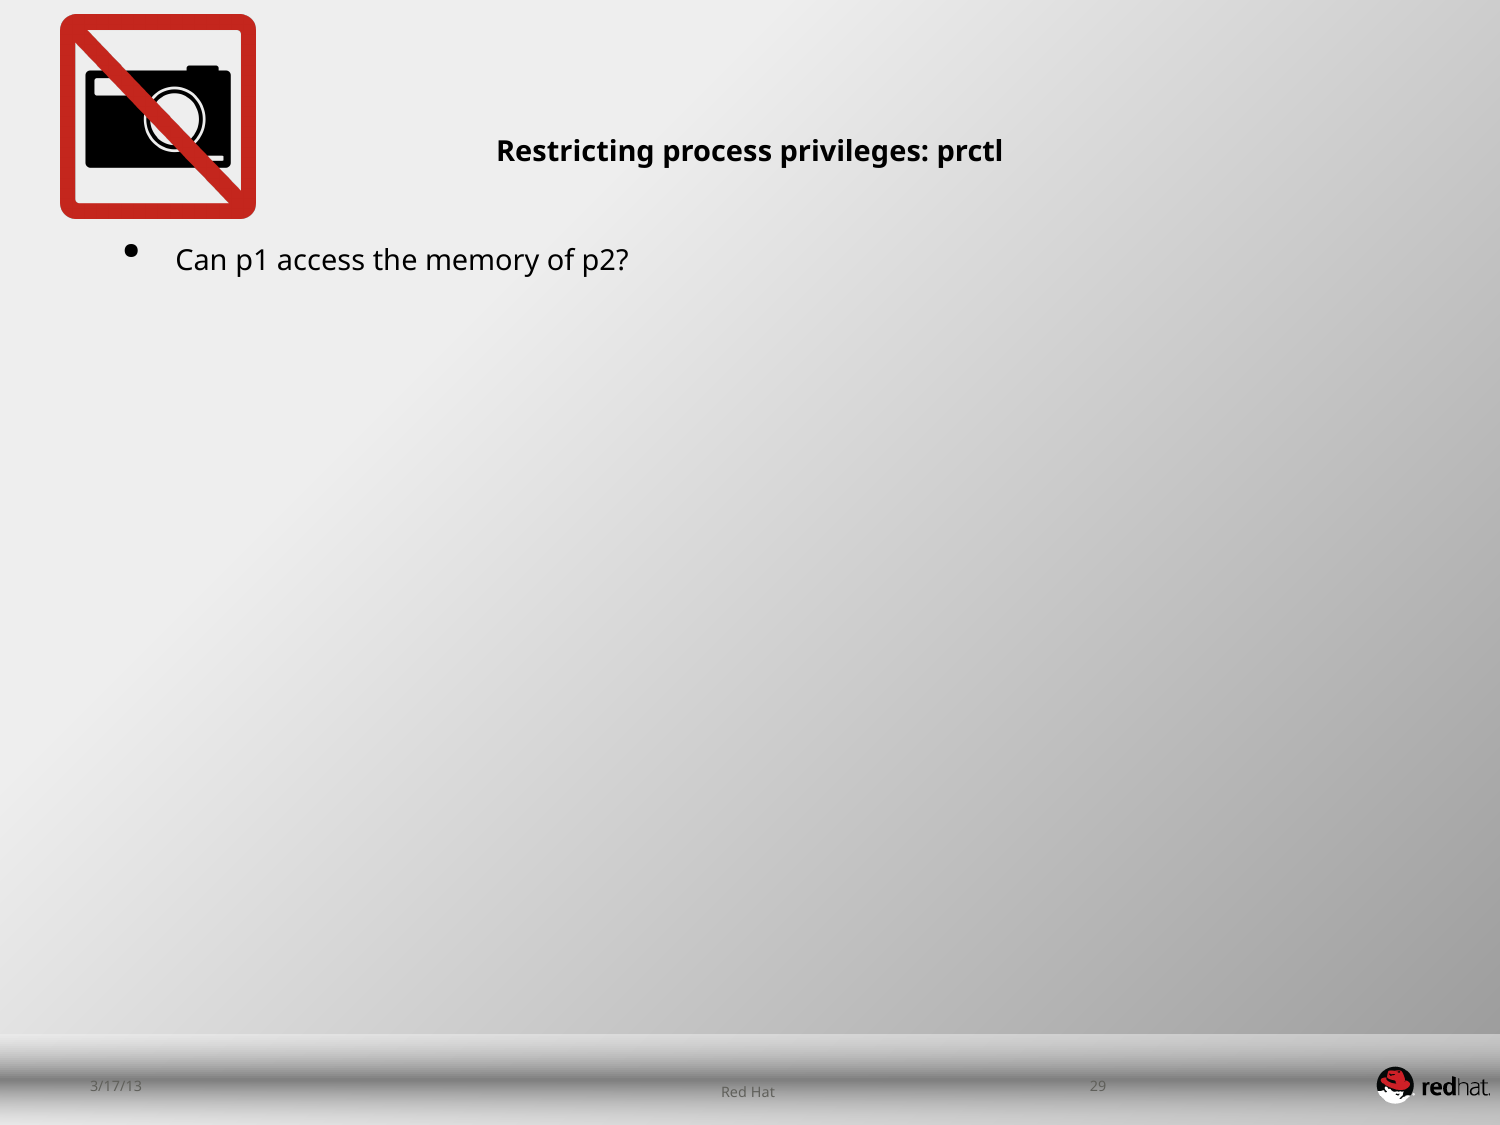

# Restricting process privileges: prctl
Can p1 access the memory of p2?
3/17/13
Red Hat